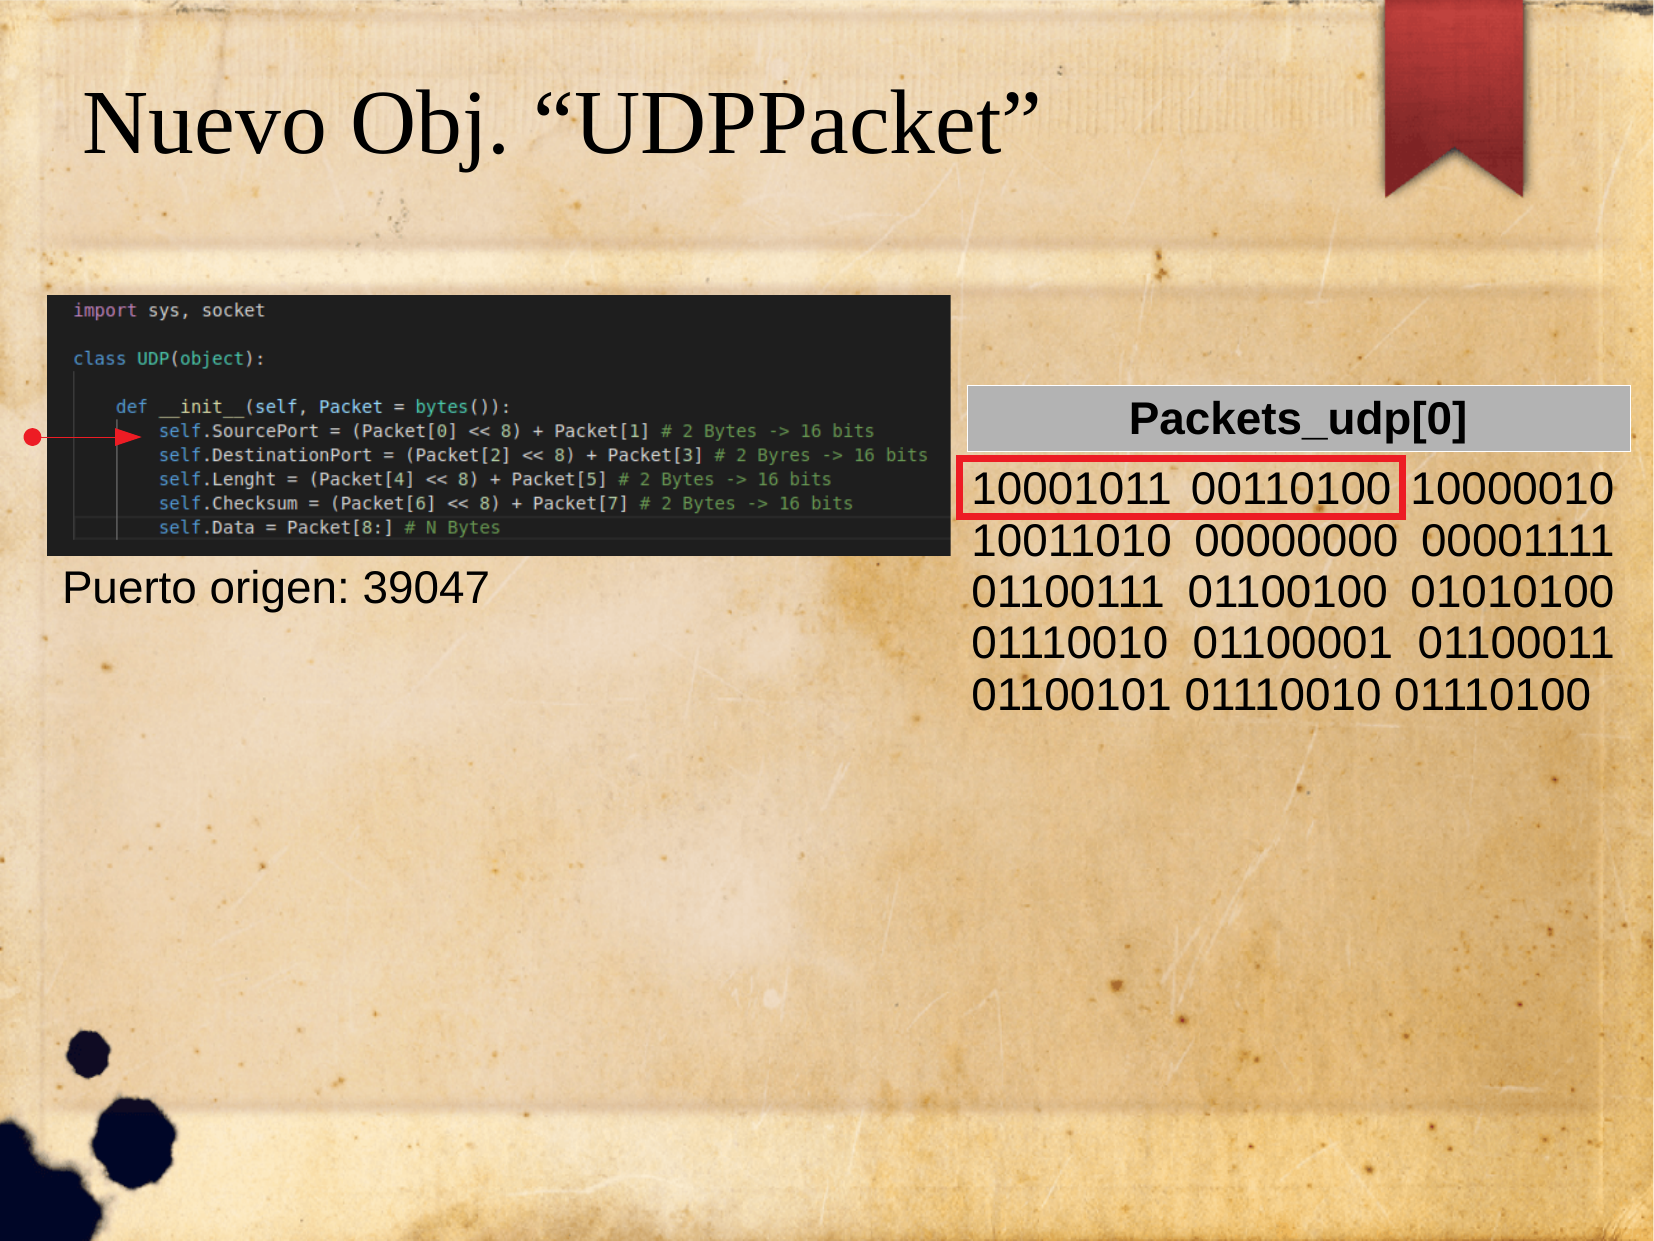

# Nuevo Obj. “UDPPacket”
| Packets\_udp[0] |
| --- |
10001011 00110100 10000010 10011010 00000000 00001111 01100111 01100100 01010100 01110010 01100001 01100011 01100101 01110010 01110100
Puerto origen: 39047